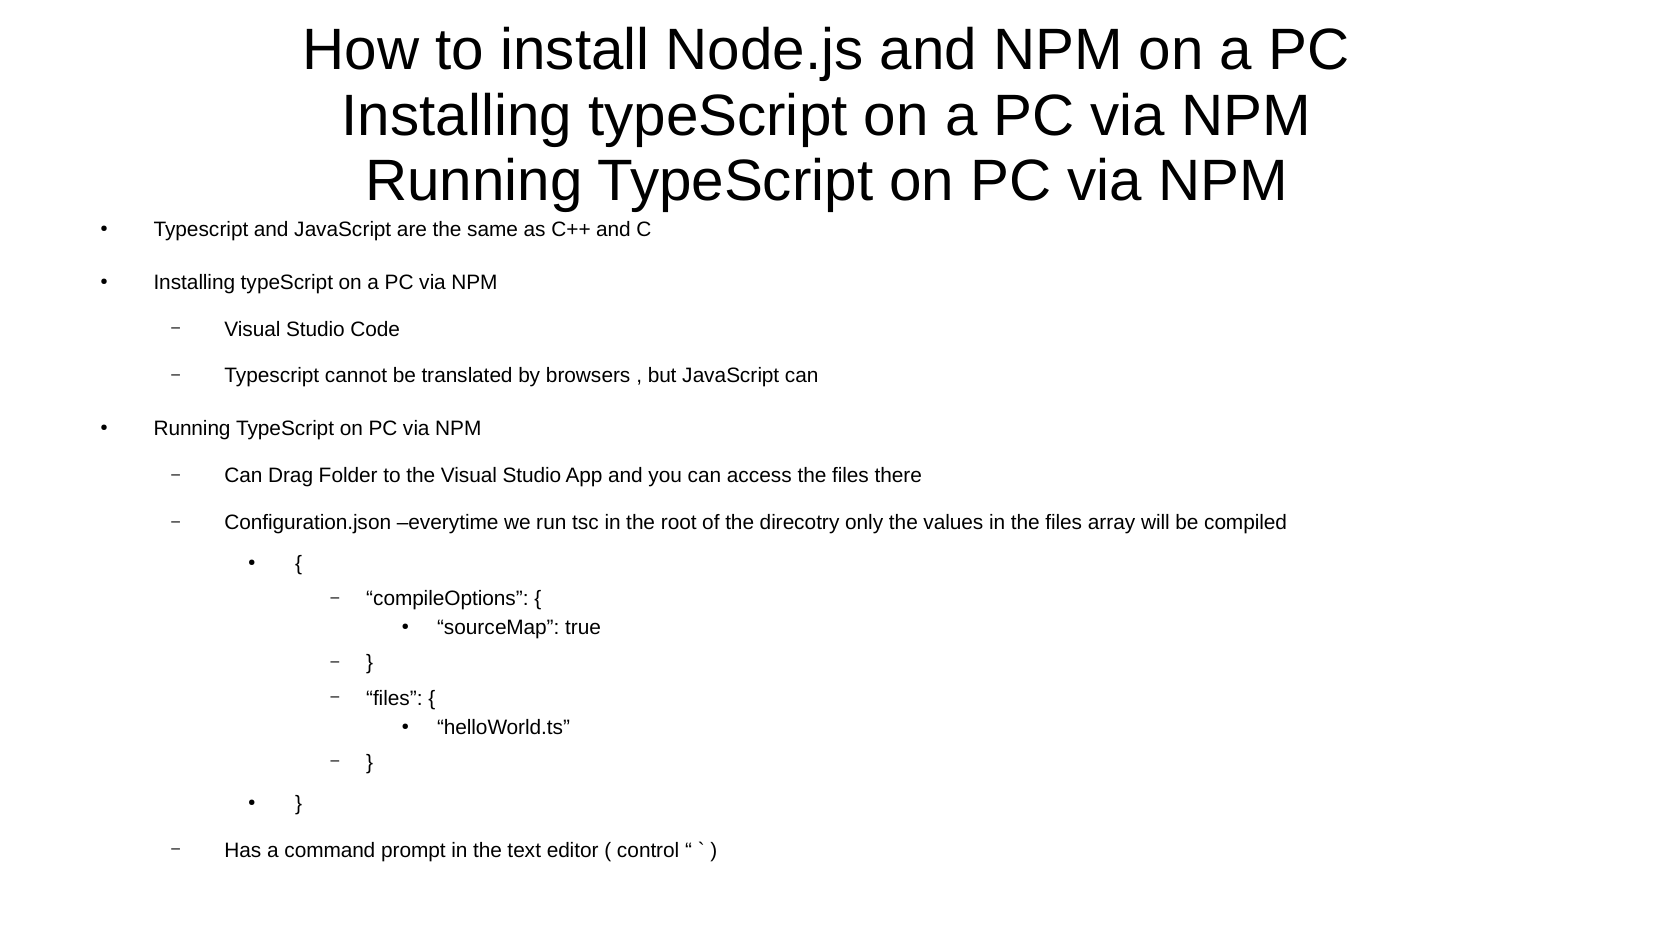

# How to install Node.js and NPM on a PC Installing typeScript on a PC via NPM Running TypeScript on PC via NPM
Typescript and JavaScript are the same as C++ and C
Installing typeScript on a PC via NPM
Visual Studio Code
Typescript cannot be translated by browsers , but JavaScript can
Running TypeScript on PC via NPM
Can Drag Folder to the Visual Studio App and you can access the files there
Configuration.json –everytime we run tsc in the root of the direcotry only the values in the files array will be compiled
{
“compileOptions”: {
“sourceMap”: true
}
“files”: {
“helloWorld.ts”
}
}
Has a command prompt in the text editor ( control “ ` )